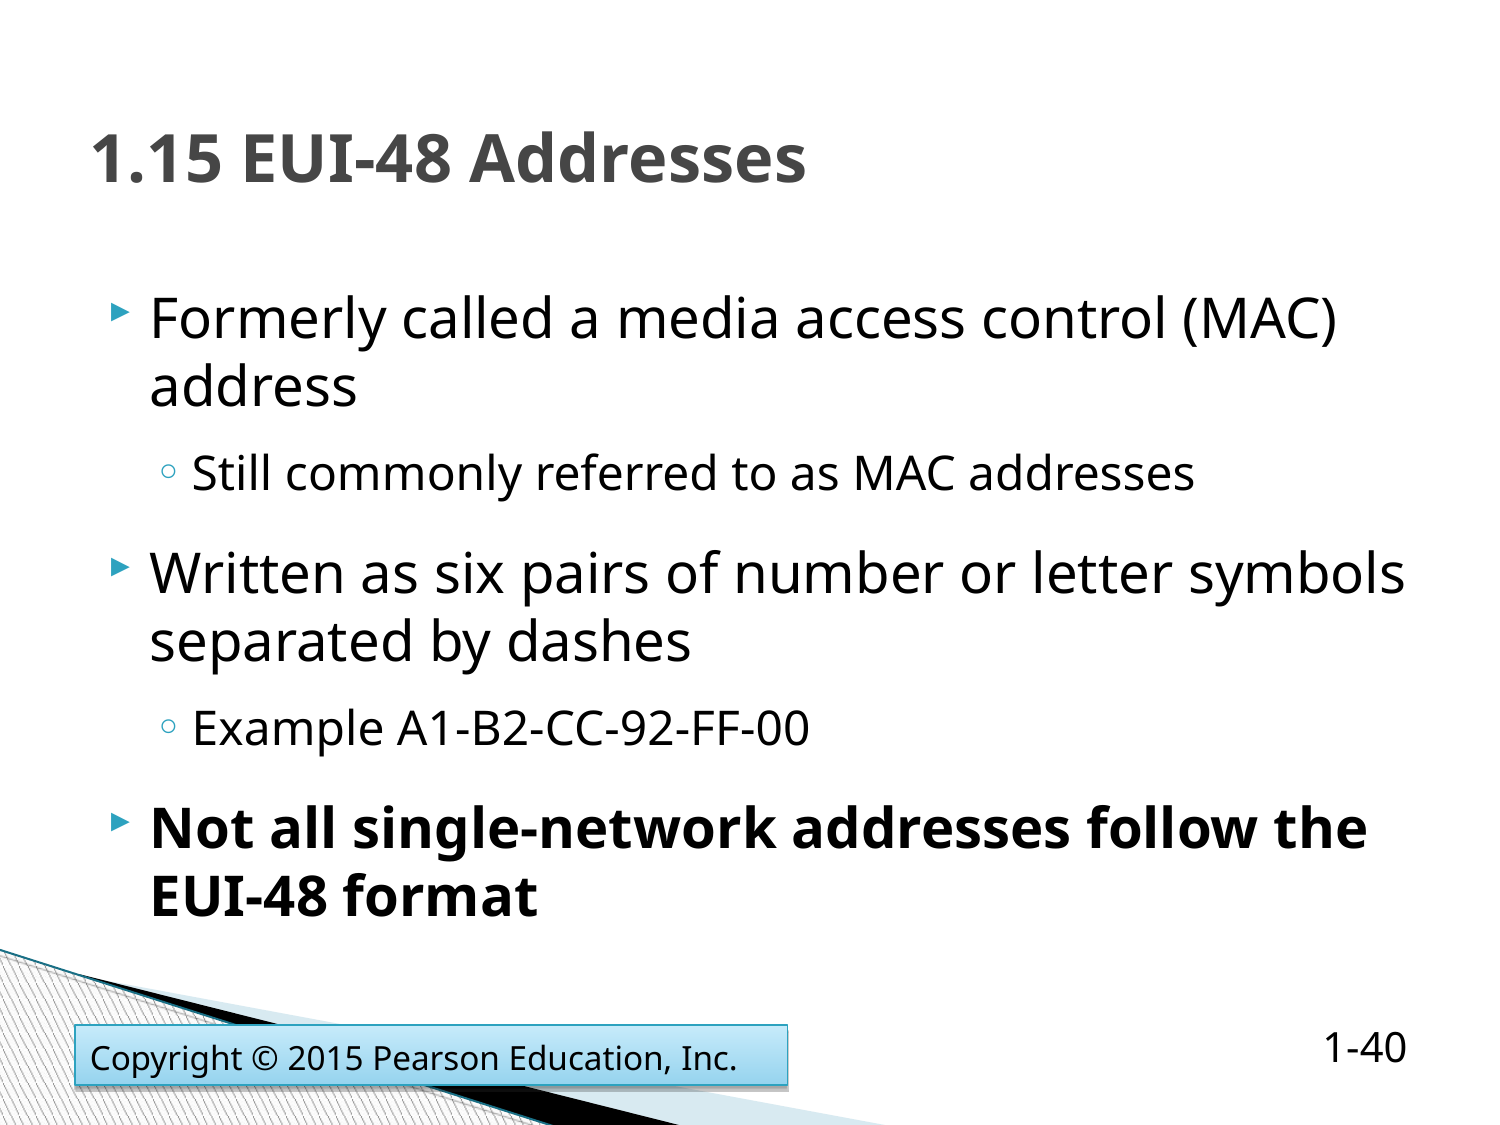

1.15 EUI-48 Addresses
# Formerly called a media access control (MAC) address
Still commonly referred to as MAC addresses
Written as six pairs of number or letter symbols separated by dashes
Example A1-B2-CC-92-FF-00
Not all single-network addresses follow the EUI-48 format
Copyright © 2015 Pearson Education, Inc.